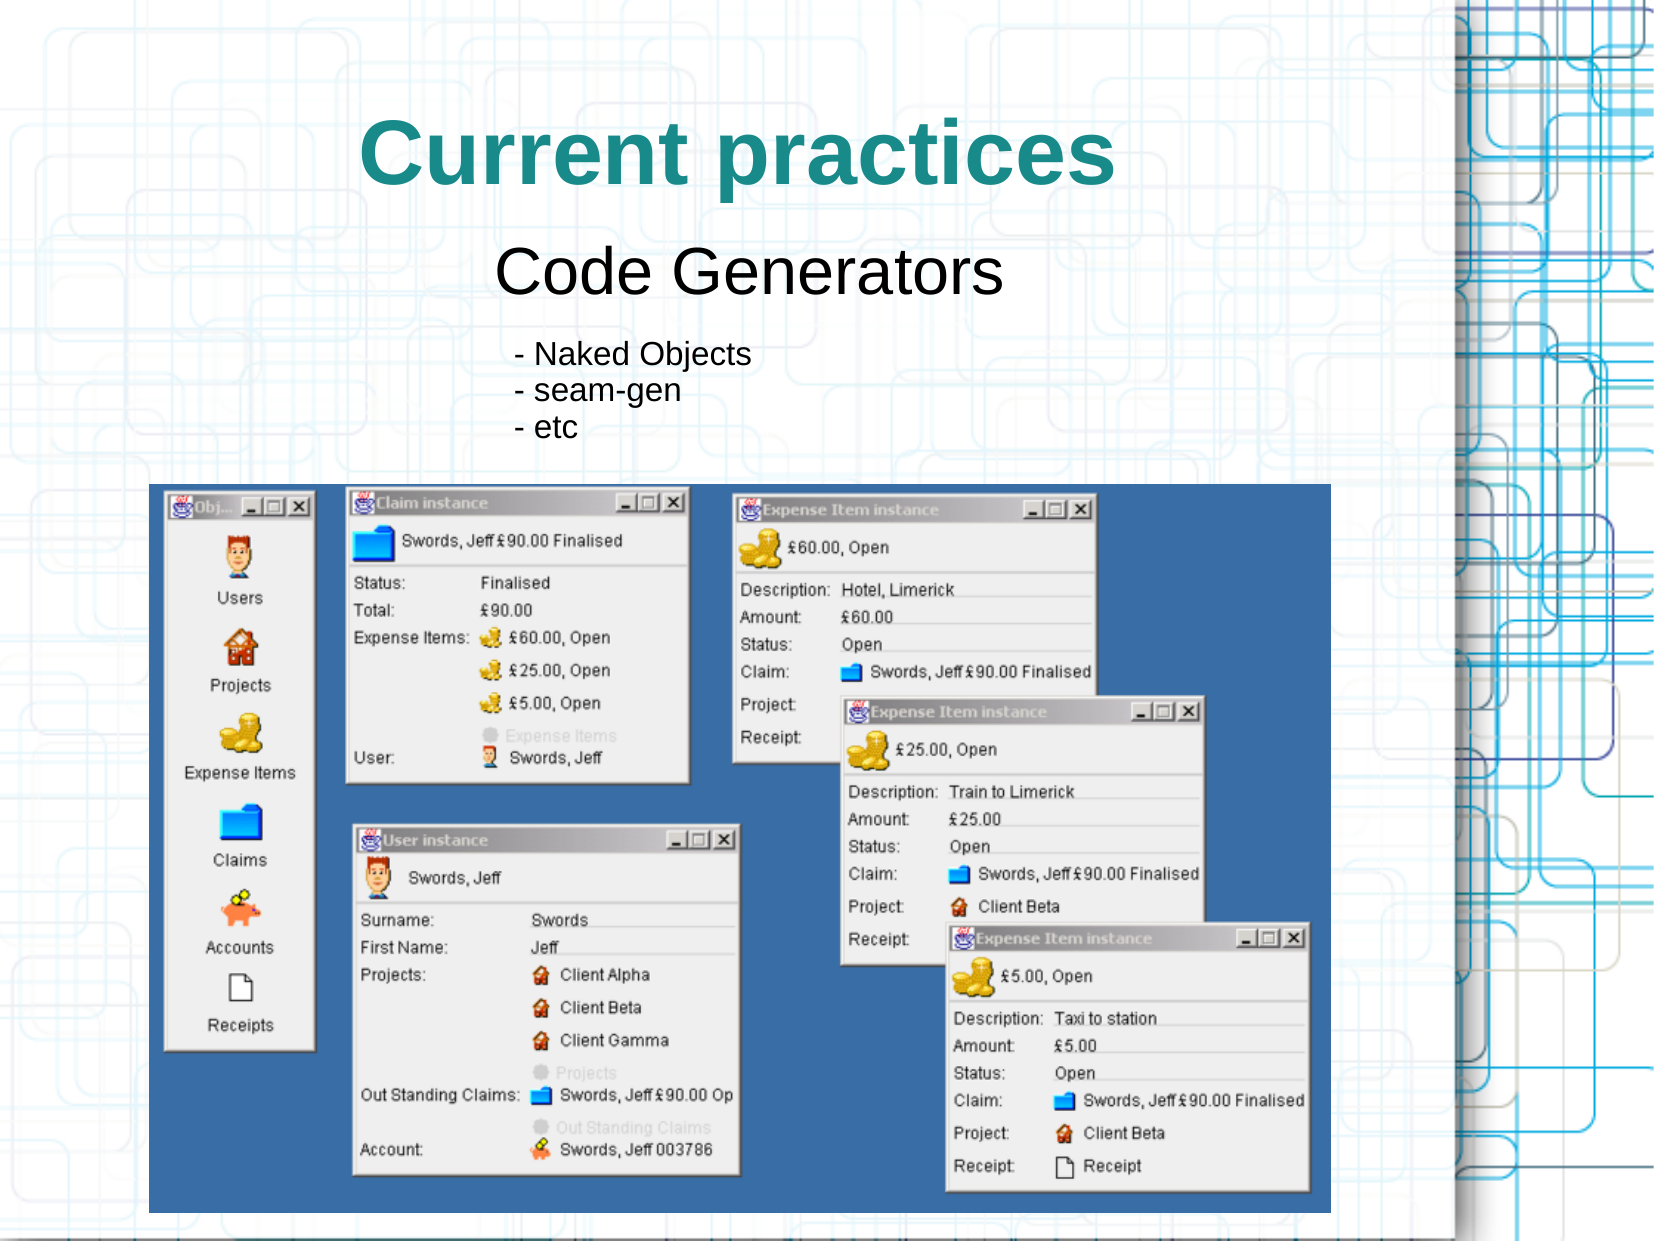

# Current practices
Code Generators
- Naked Objects
- seam-gen
- etc